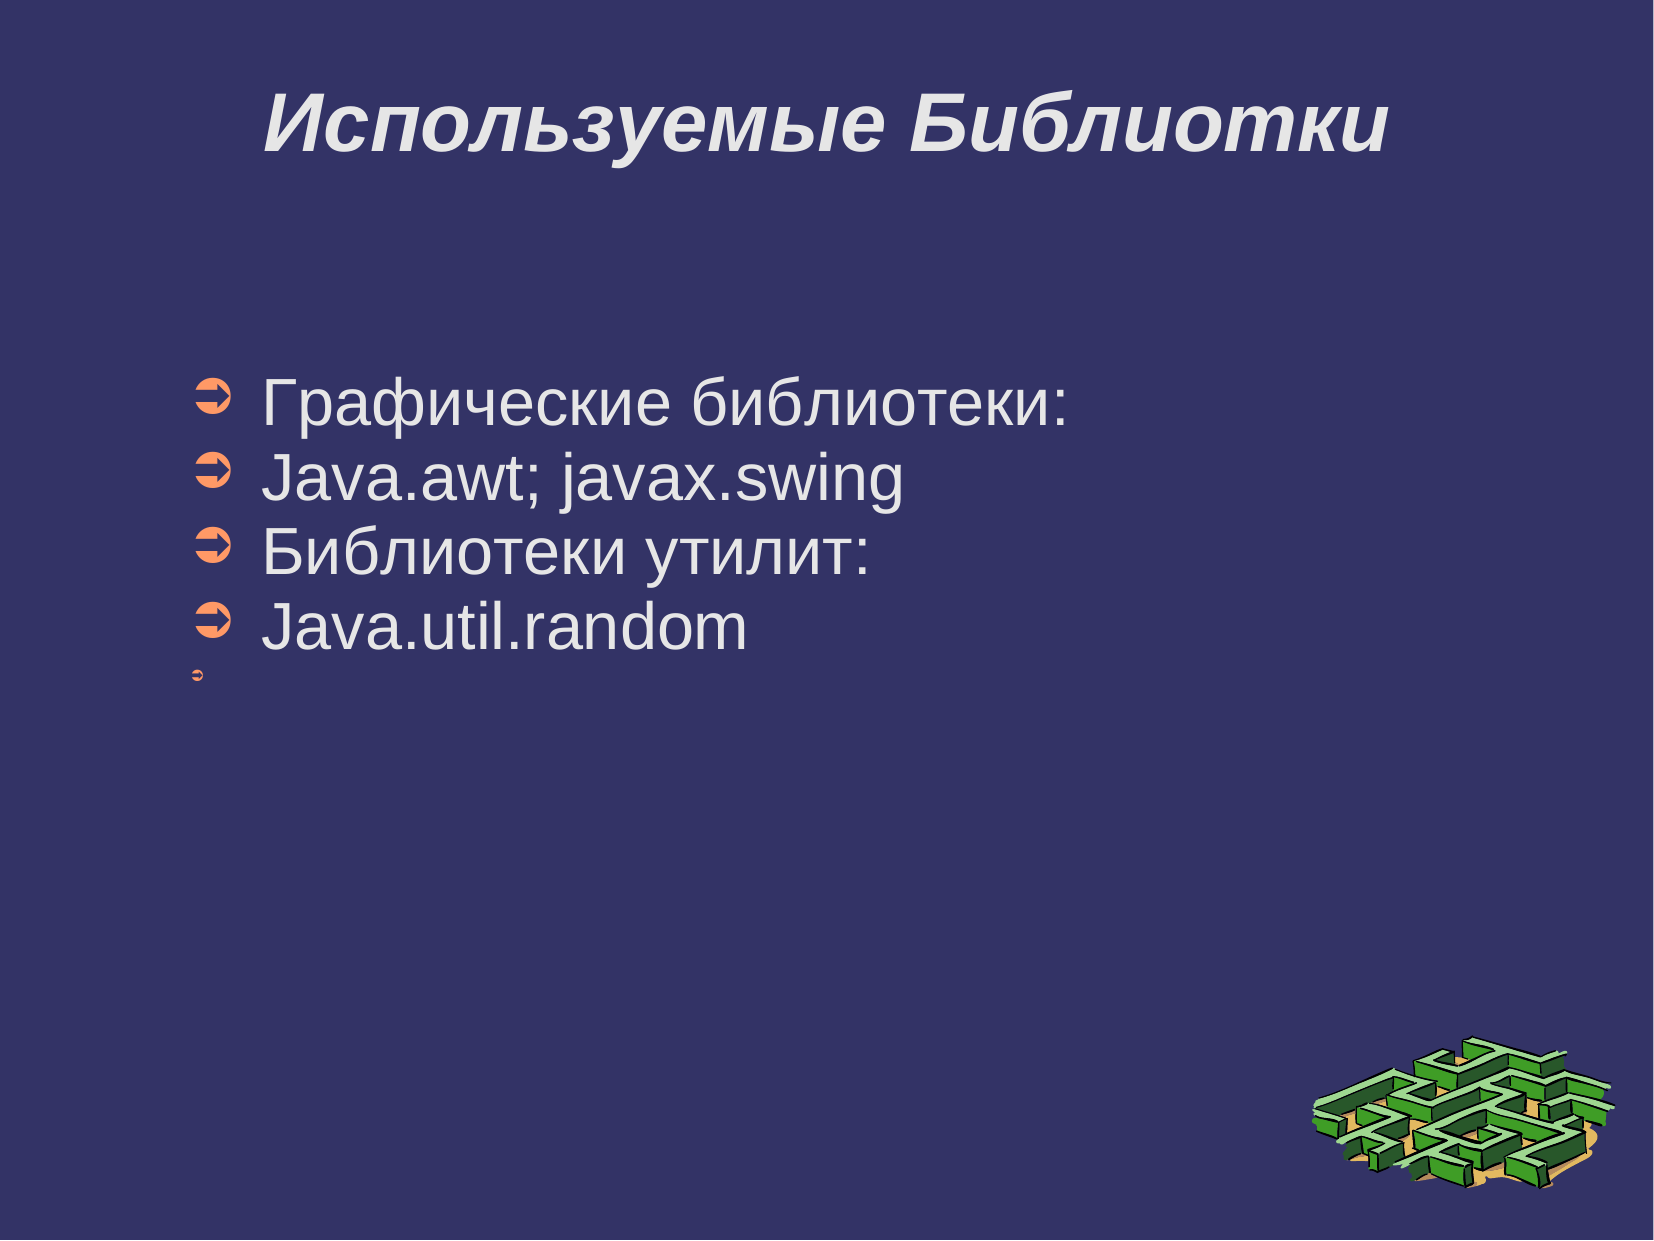

# Используемые Библиотки
Графические библиотеки:
Java.awt; javax.swing
Библиотеки утилит:
Java.util.random